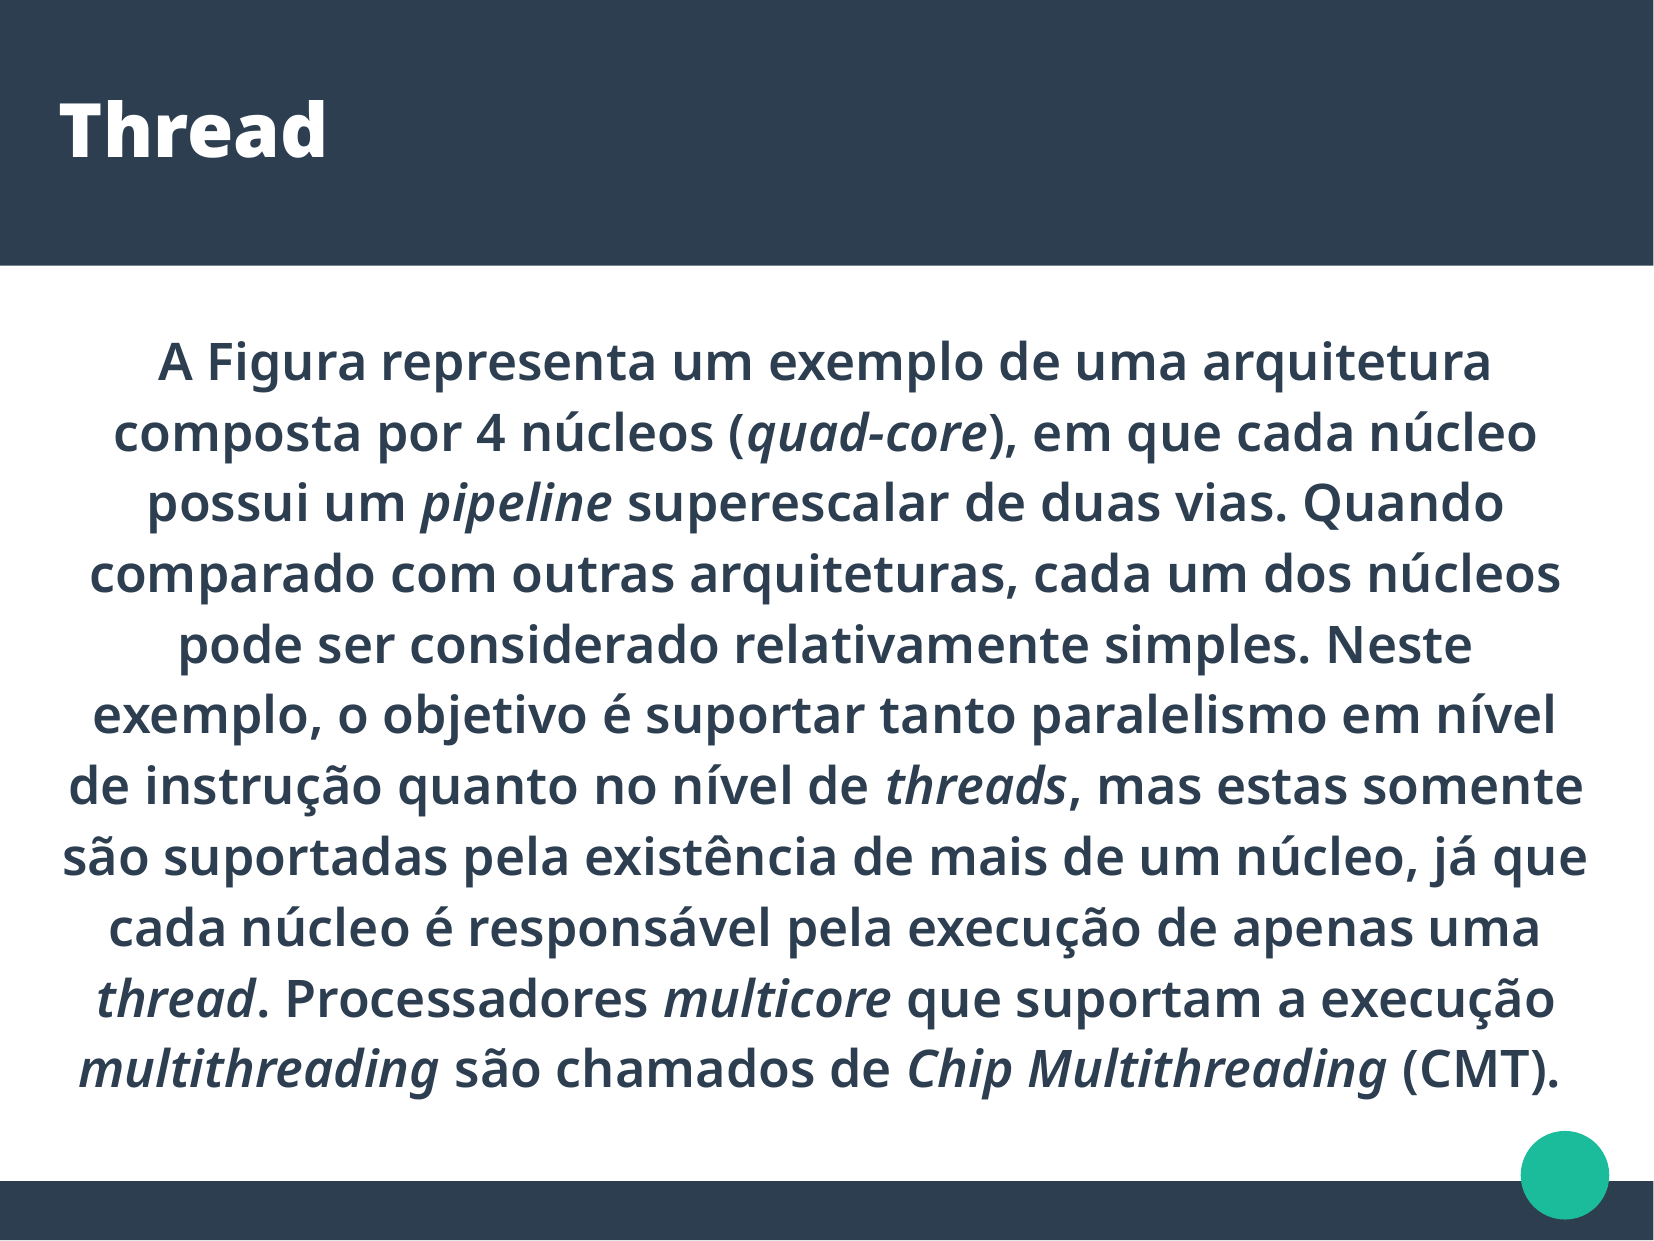

# Thread
A Figura representa um exemplo de uma arquitetura composta por 4 núcleos (quad-core), em que cada núcleo possui um pipeline superescalar de duas vias. Quando comparado com outras arquiteturas, cada um dos núcleos pode ser considerado relativamente simples. Neste exemplo, o objetivo é suportar tanto paralelismo em nível de instrução quanto no nível de threads, mas estas somente são suportadas pela existência de mais de um núcleo, já que cada núcleo é responsável pela execução de apenas uma thread. Processadores multicore que suportam a execução multithreading são chamados de Chip Multithreading (CMT).